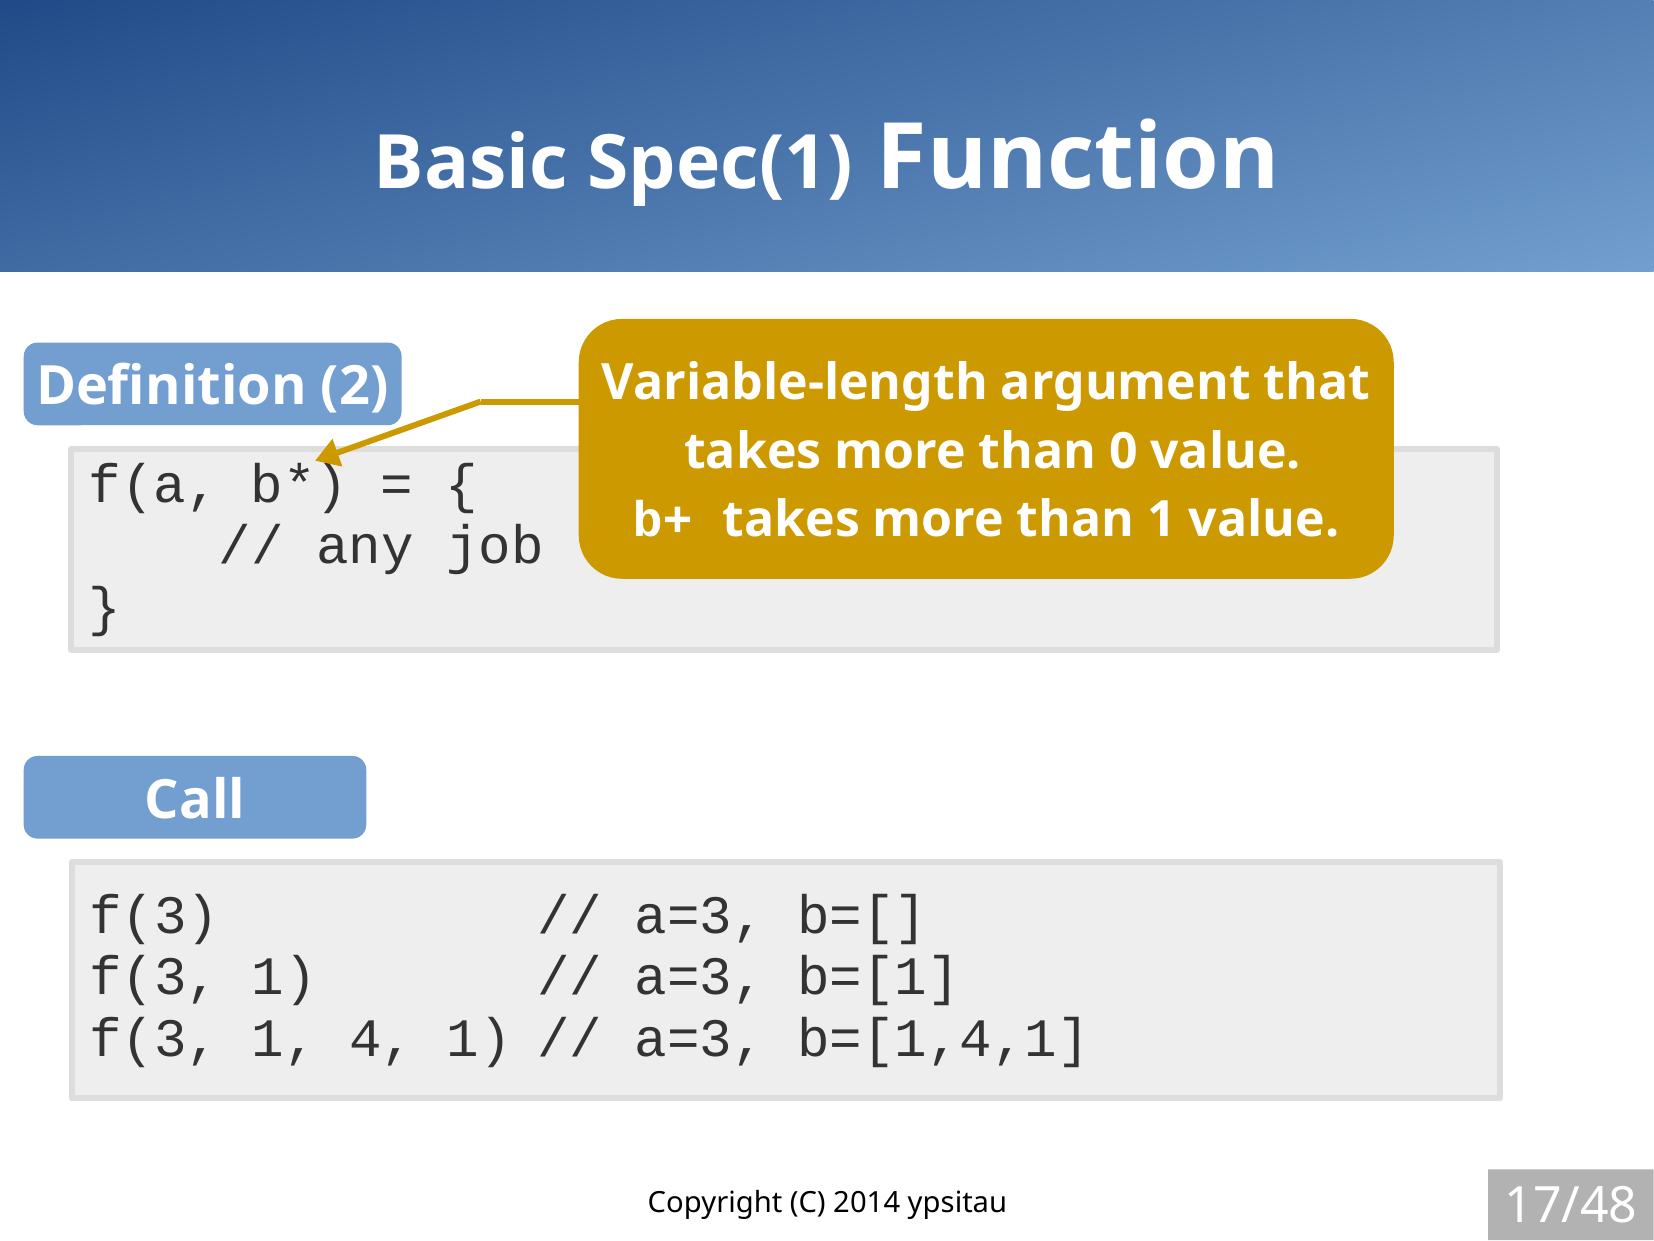

# Basic Spec(1) Function
Variable-length argument that
 takes more than 0 value.
b+ takes more than 1 value.
Definition (2)
f(a, b*) = {
	// any job
}
Call
f(3)	// a=3, b=[]
f(3, 1)	// a=3, b=[1]
f(3, 1, 4, 1)	// a=3, b=[1,4,1]
17
Copyright (C) 2014 ypsitau